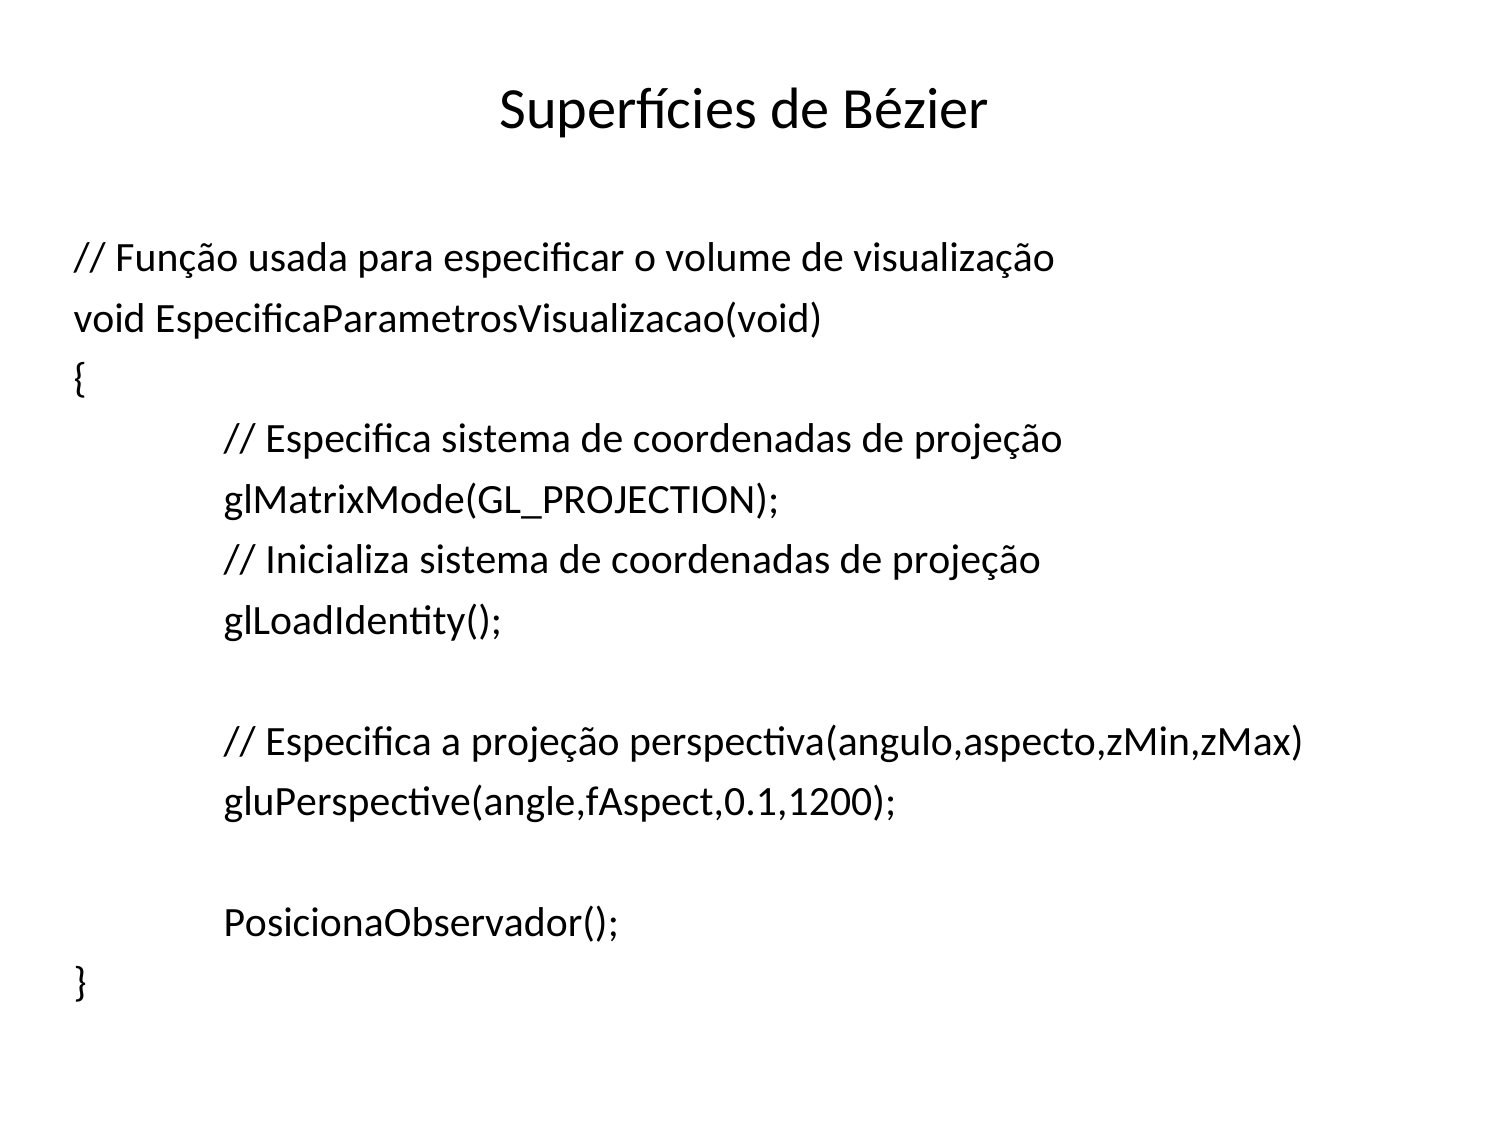

# Superfícies de Bézier
// Função usada para especificar o volume de visualização
void EspecificaParametrosVisualizacao(void)
{
	// Especifica sistema de coordenadas de projeção
	glMatrixMode(GL_PROJECTION);
	// Inicializa sistema de coordenadas de projeção
	glLoadIdentity();
	// Especifica a projeção perspectiva(angulo,aspecto,zMin,zMax)
	gluPerspective(angle,fAspect,0.1,1200);
	PosicionaObservador();
}